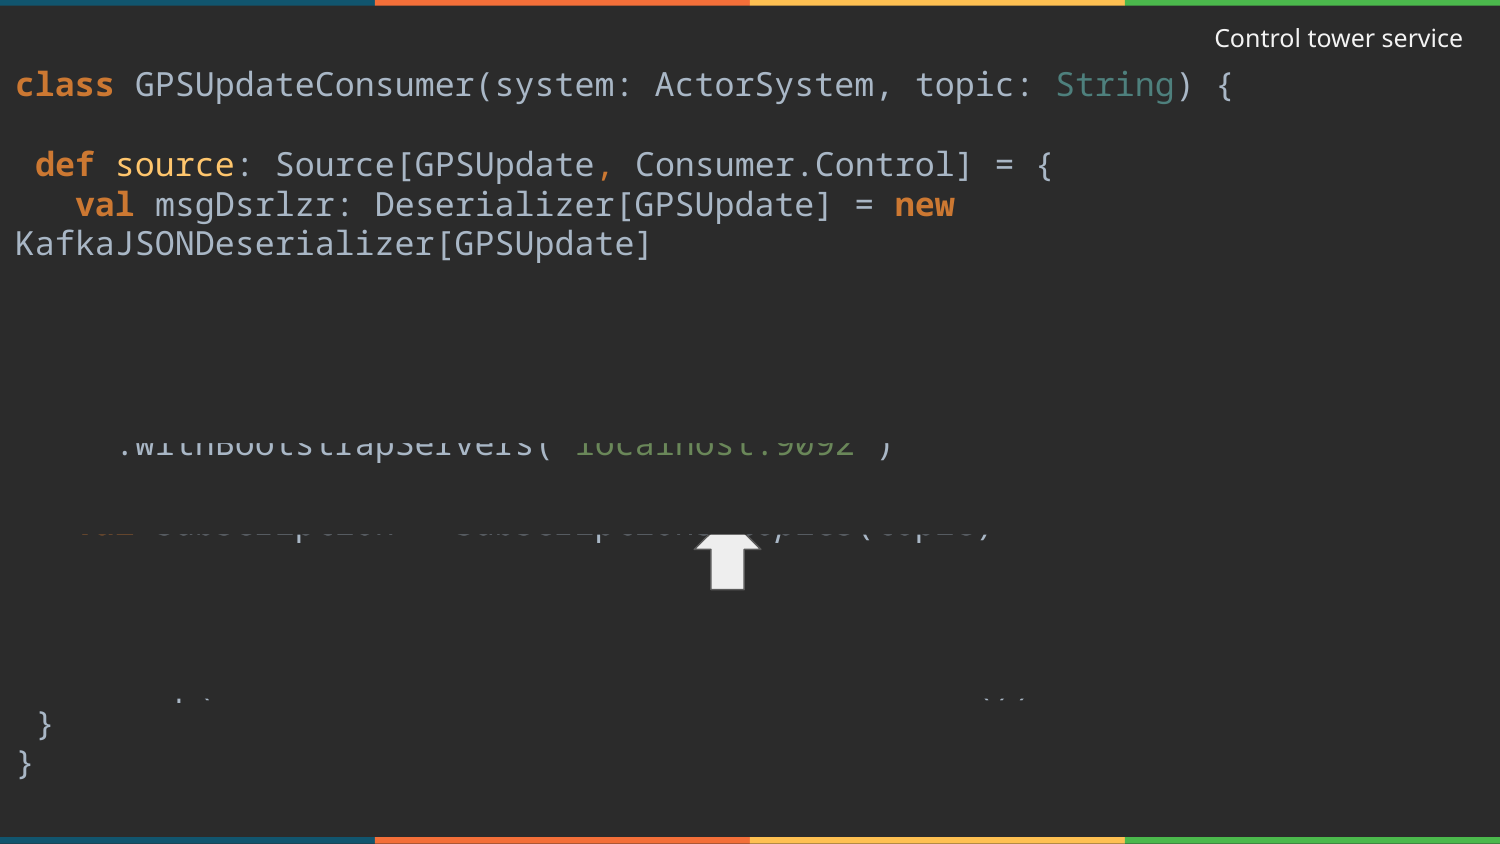

class GPSUpdateConsumer(system: ActorSystem, topic: String) {
 def source: Source[GPSUpdate, Consumer.Control] = {
 val msgDsrlzr: Deserializer[GPSUpdate] = new KafkaJSONDeserializer[GPSUpdate]
 val consumerSettings =
 ConsumerSettings(system, new StringDeserializer, msgDsrlzr)
 .withGroupId("mini-ct-consumer")
 .withBootstrapServers("localhost:9092")
 val subscription = Subscriptions.topics(topic)
 Consumer
 .plainSource(consumerSettings, subscription)
 .map(consumerRecord => consumerRecord.value())
 }
}
Control tower service